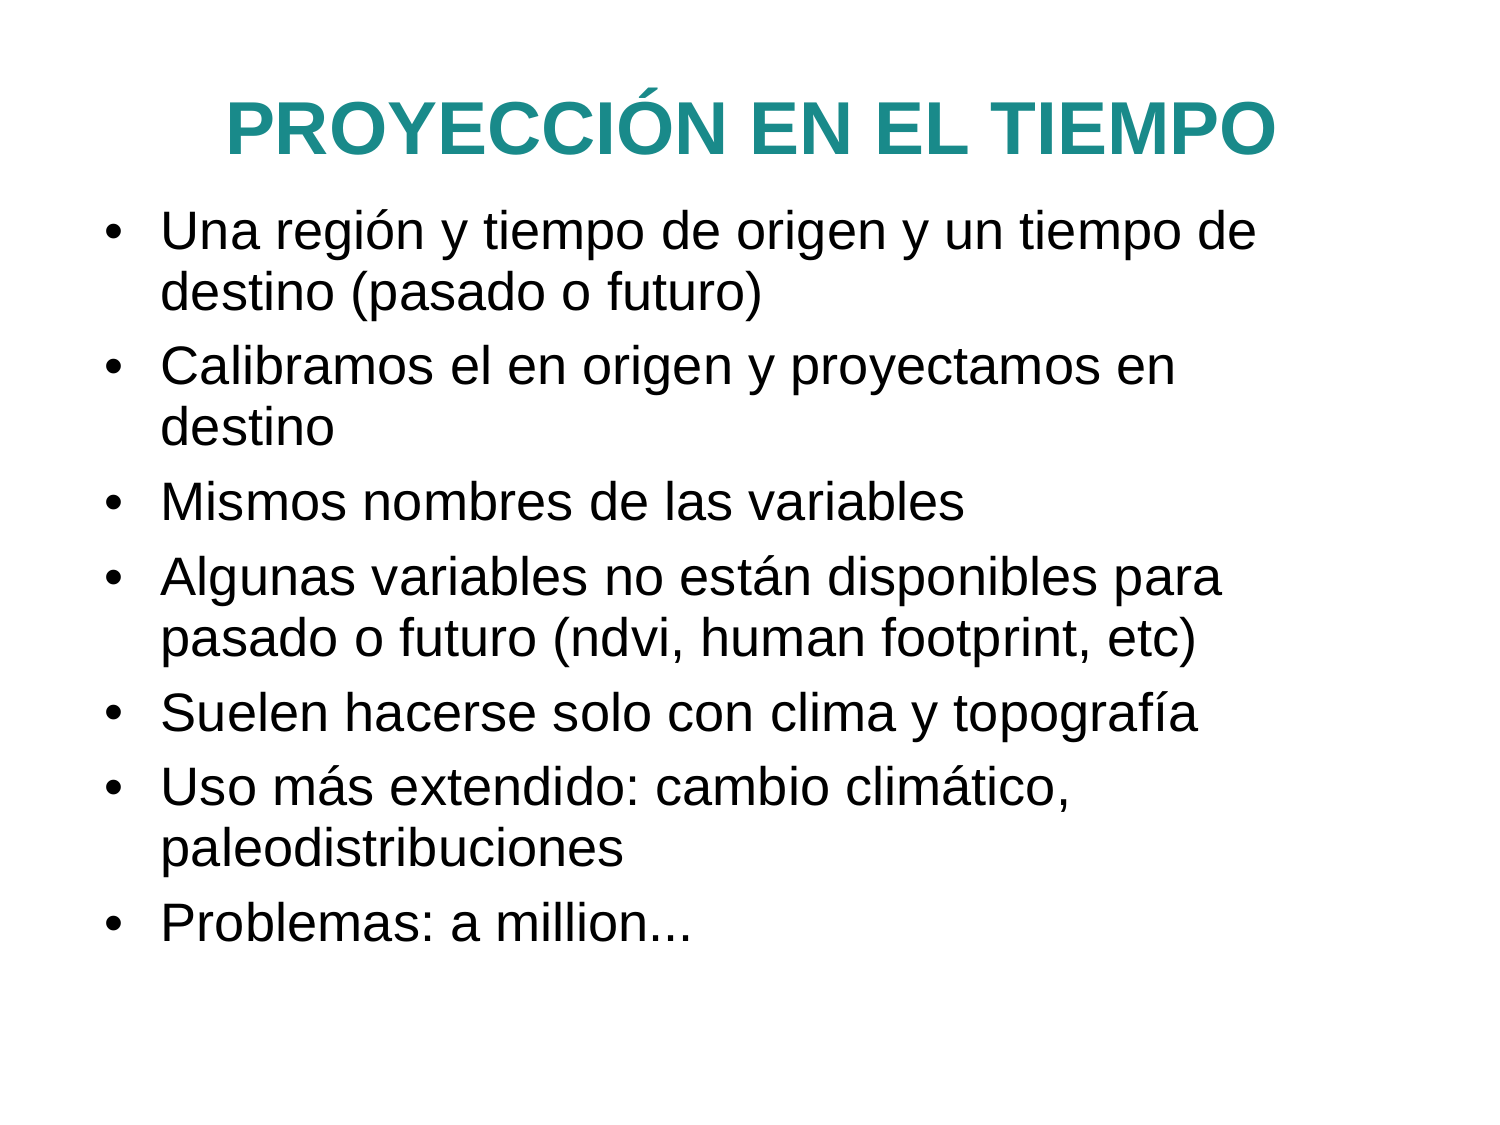

# PROYECCIÓN EN EL TIEMPO
Una región y tiempo de origen y un tiempo de destino (pasado o futuro)
Calibramos el en origen y proyectamos en destino
Mismos nombres de las variables
Algunas variables no están disponibles para pasado o futuro (ndvi, human footprint, etc)
Suelen hacerse solo con clima y topografía
Uso más extendido: cambio climático, paleodistribuciones
Problemas: a million...